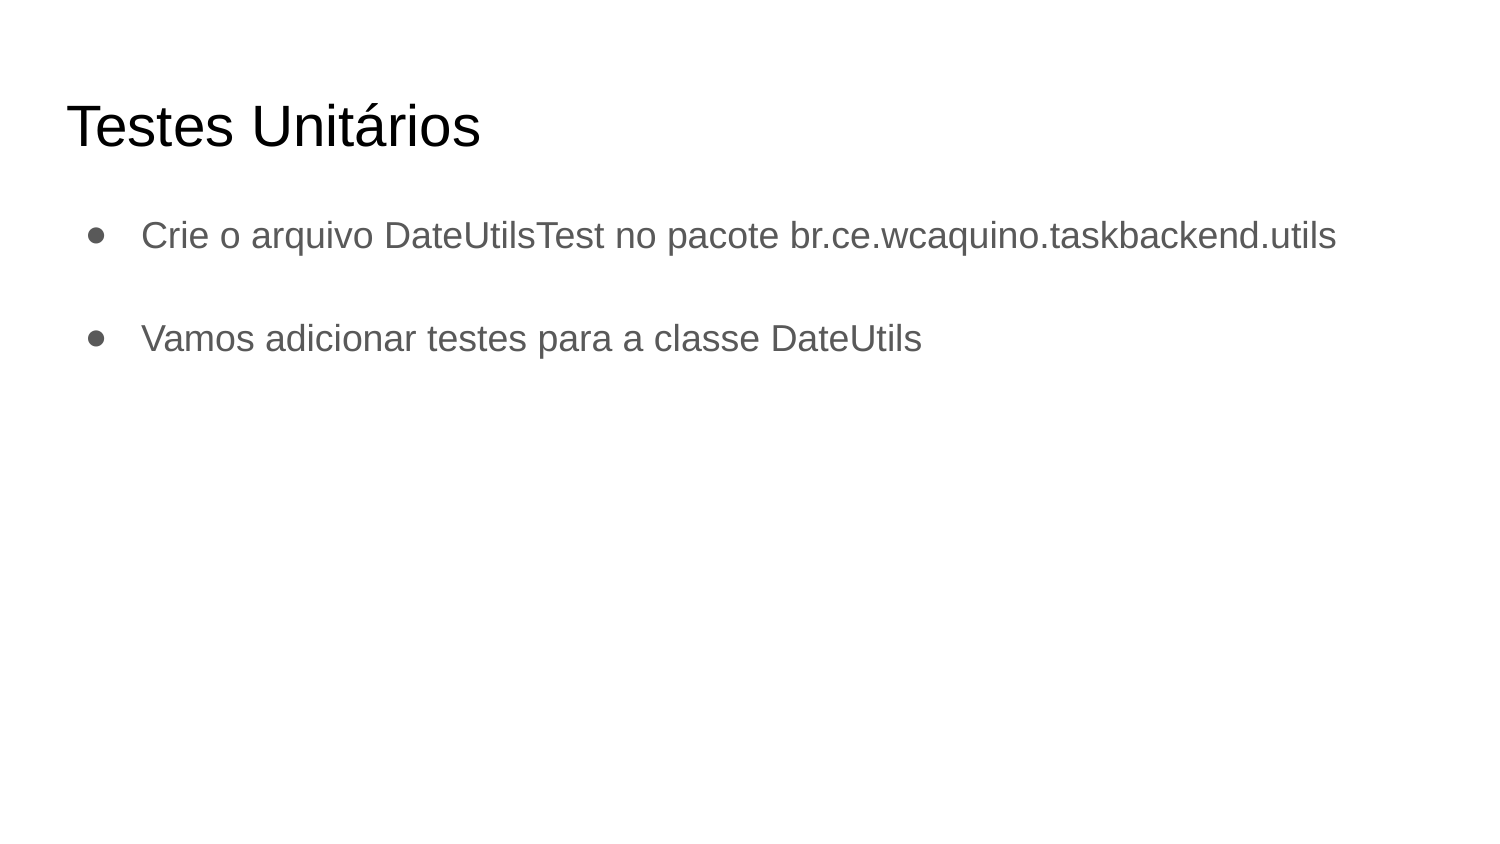

# Testes Unitários
Crie o arquivo DateUtilsTest no pacote br.ce.wcaquino.taskbackend.utils
Vamos adicionar testes para a classe DateUtils